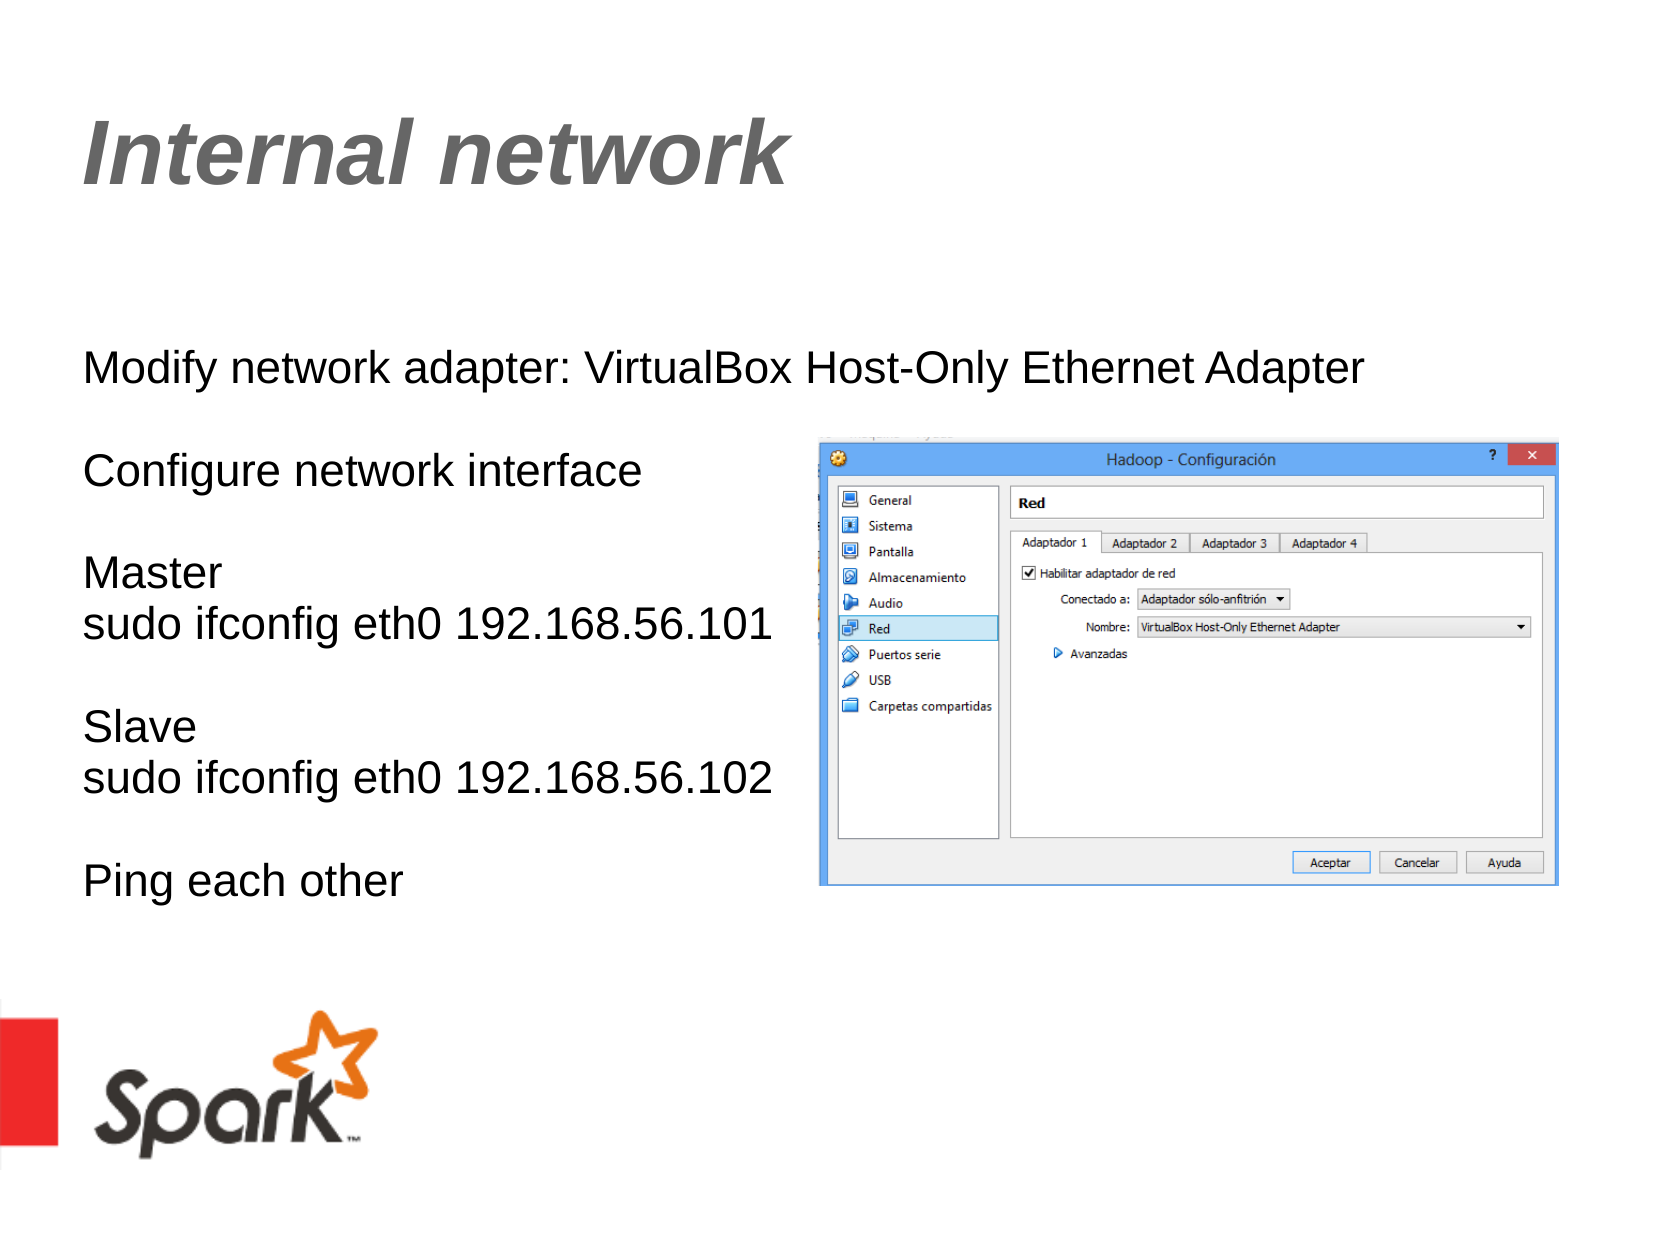

# Internal network
Modify network adapter: VirtualBox Host-Only Ethernet Adapter
Configure network interface
Master
sudo ifconfig eth0 192.168.56.101
Slave
sudo ifconfig eth0 192.168.56.102
Ping each other